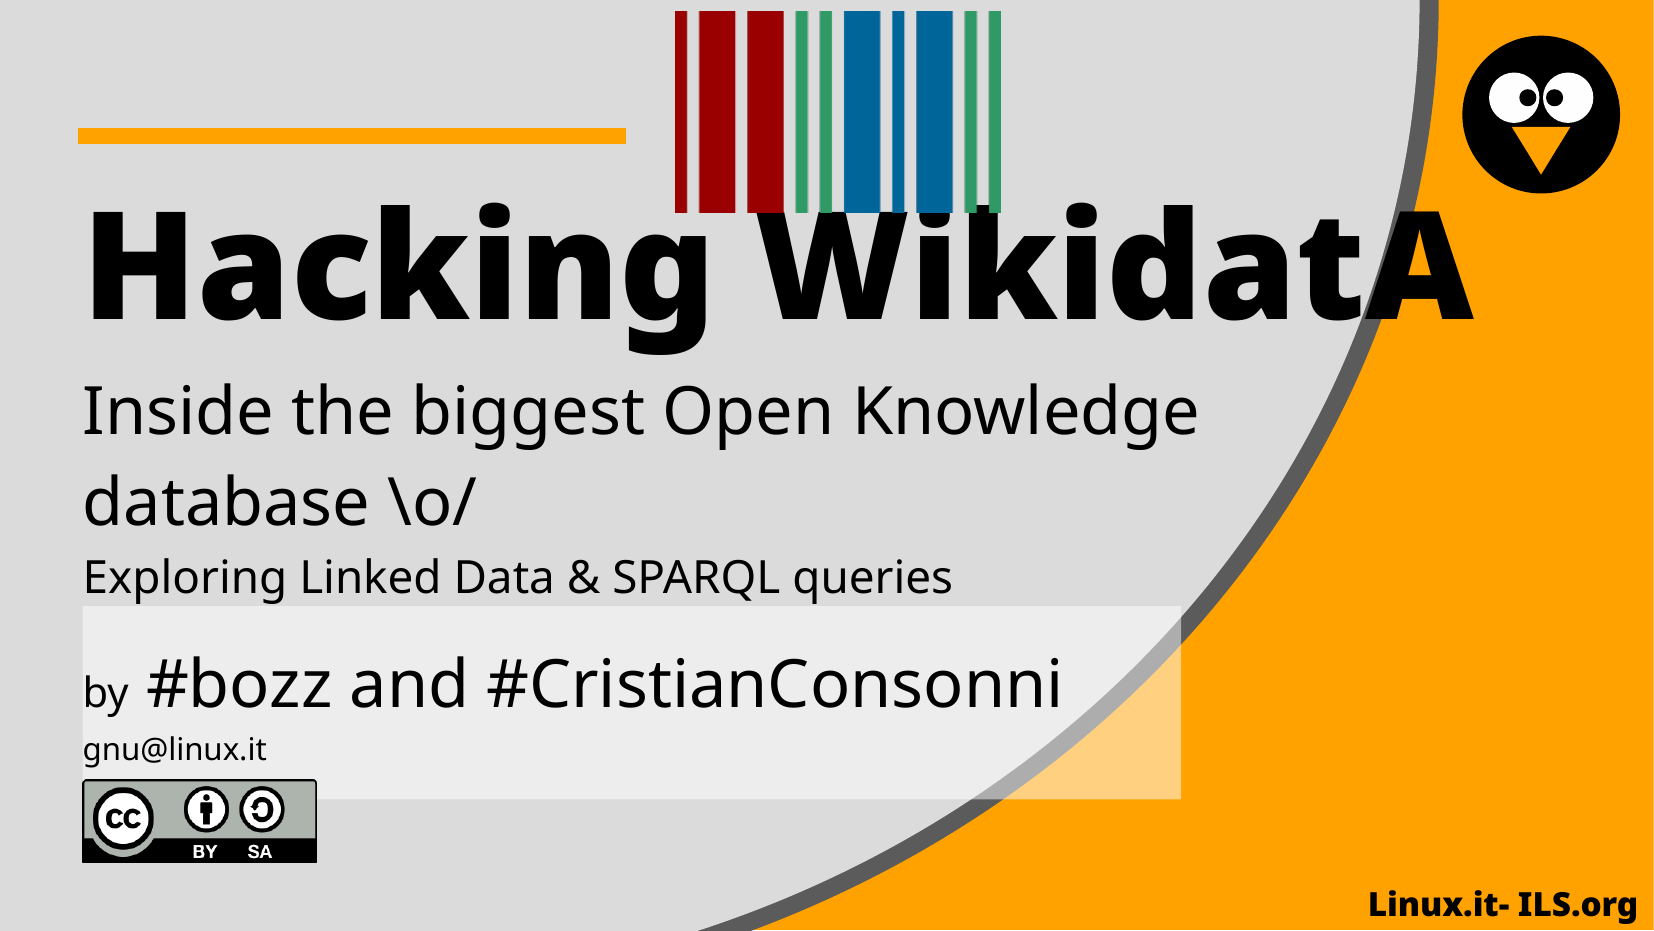

# Hacking WikidatA Inside the biggest Open Knowledge database \o/ Exploring Linked Data & SPARQL queries
by #bozz and #CristianConsonni
gnu@linux.it
Linux.it- ILS.org